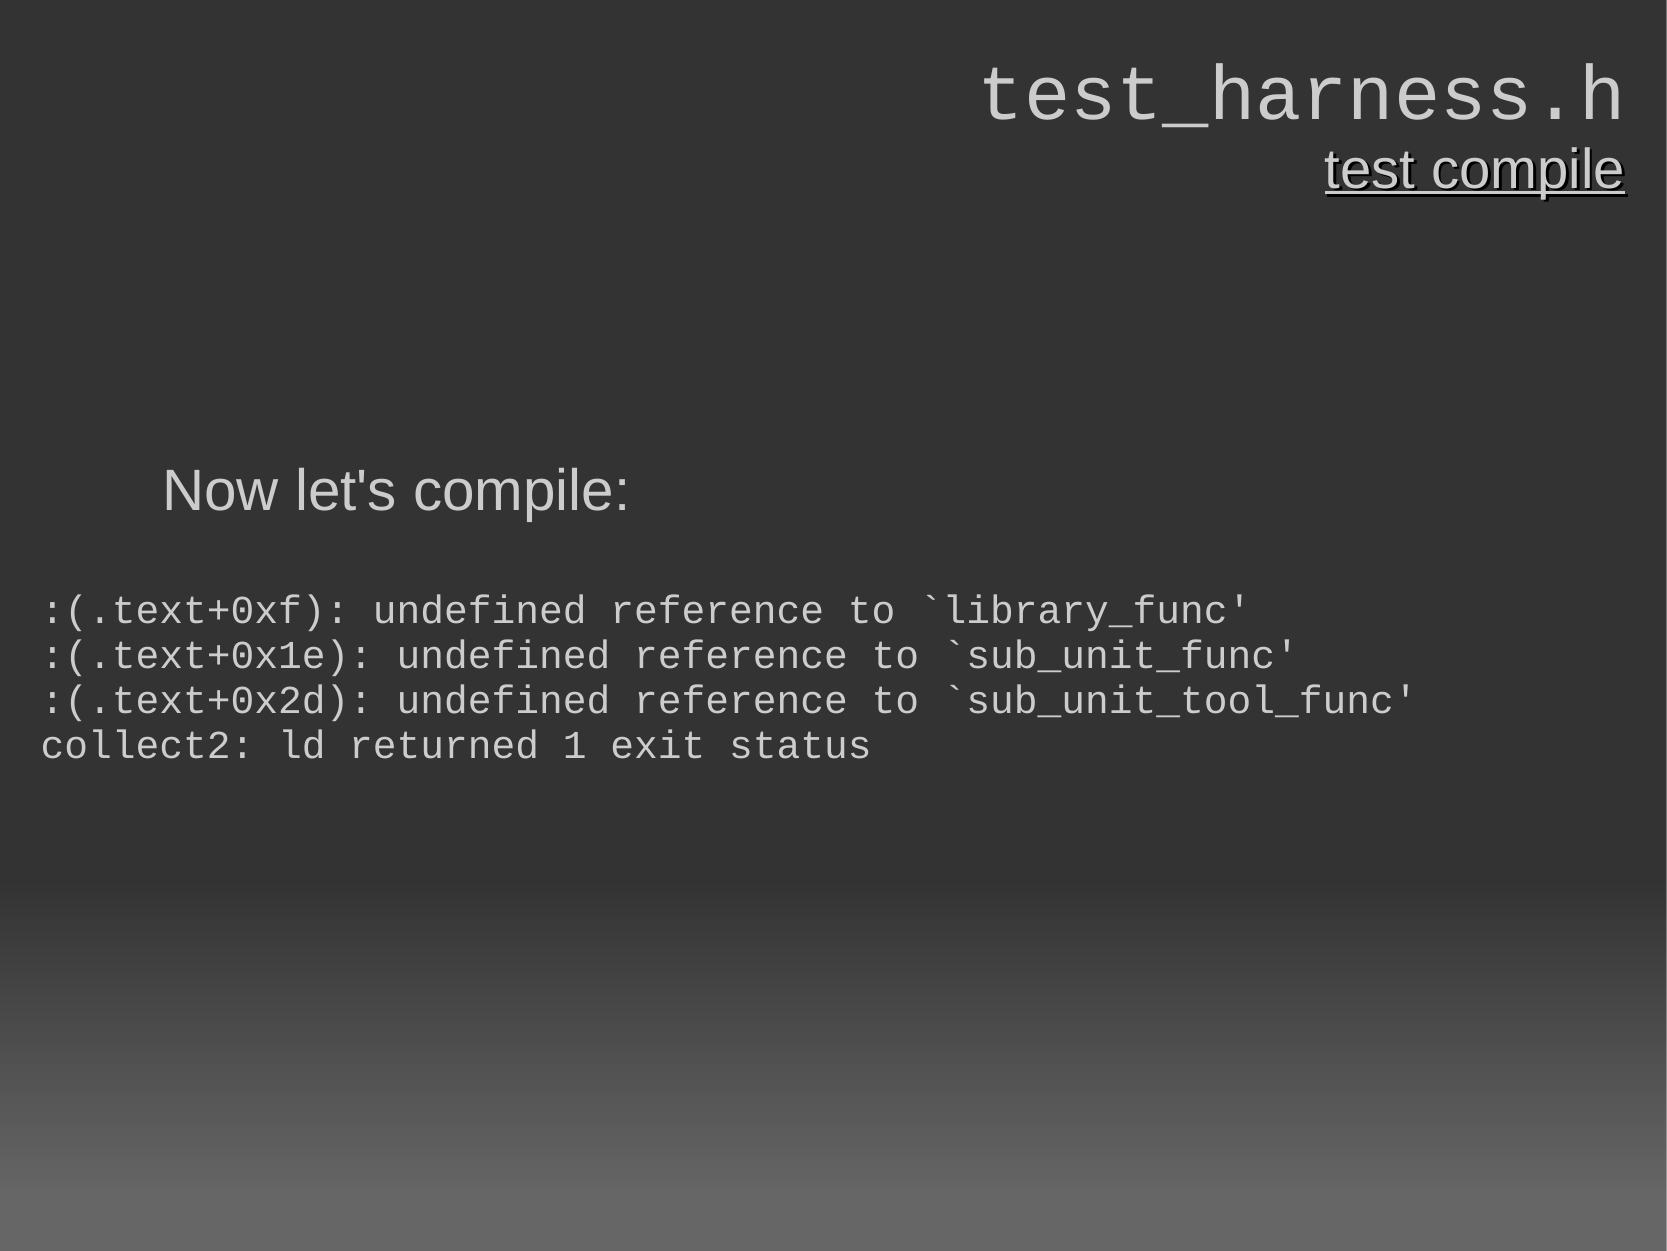

# test_harness.h test compile
Now let's compile:
:(.text+0xf): undefined reference to `library_func'
:(.text+0x1e): undefined reference to `sub_unit_func'
:(.text+0x2d): undefined reference to `sub_unit_tool_func'
collect2: ld returned 1 exit status